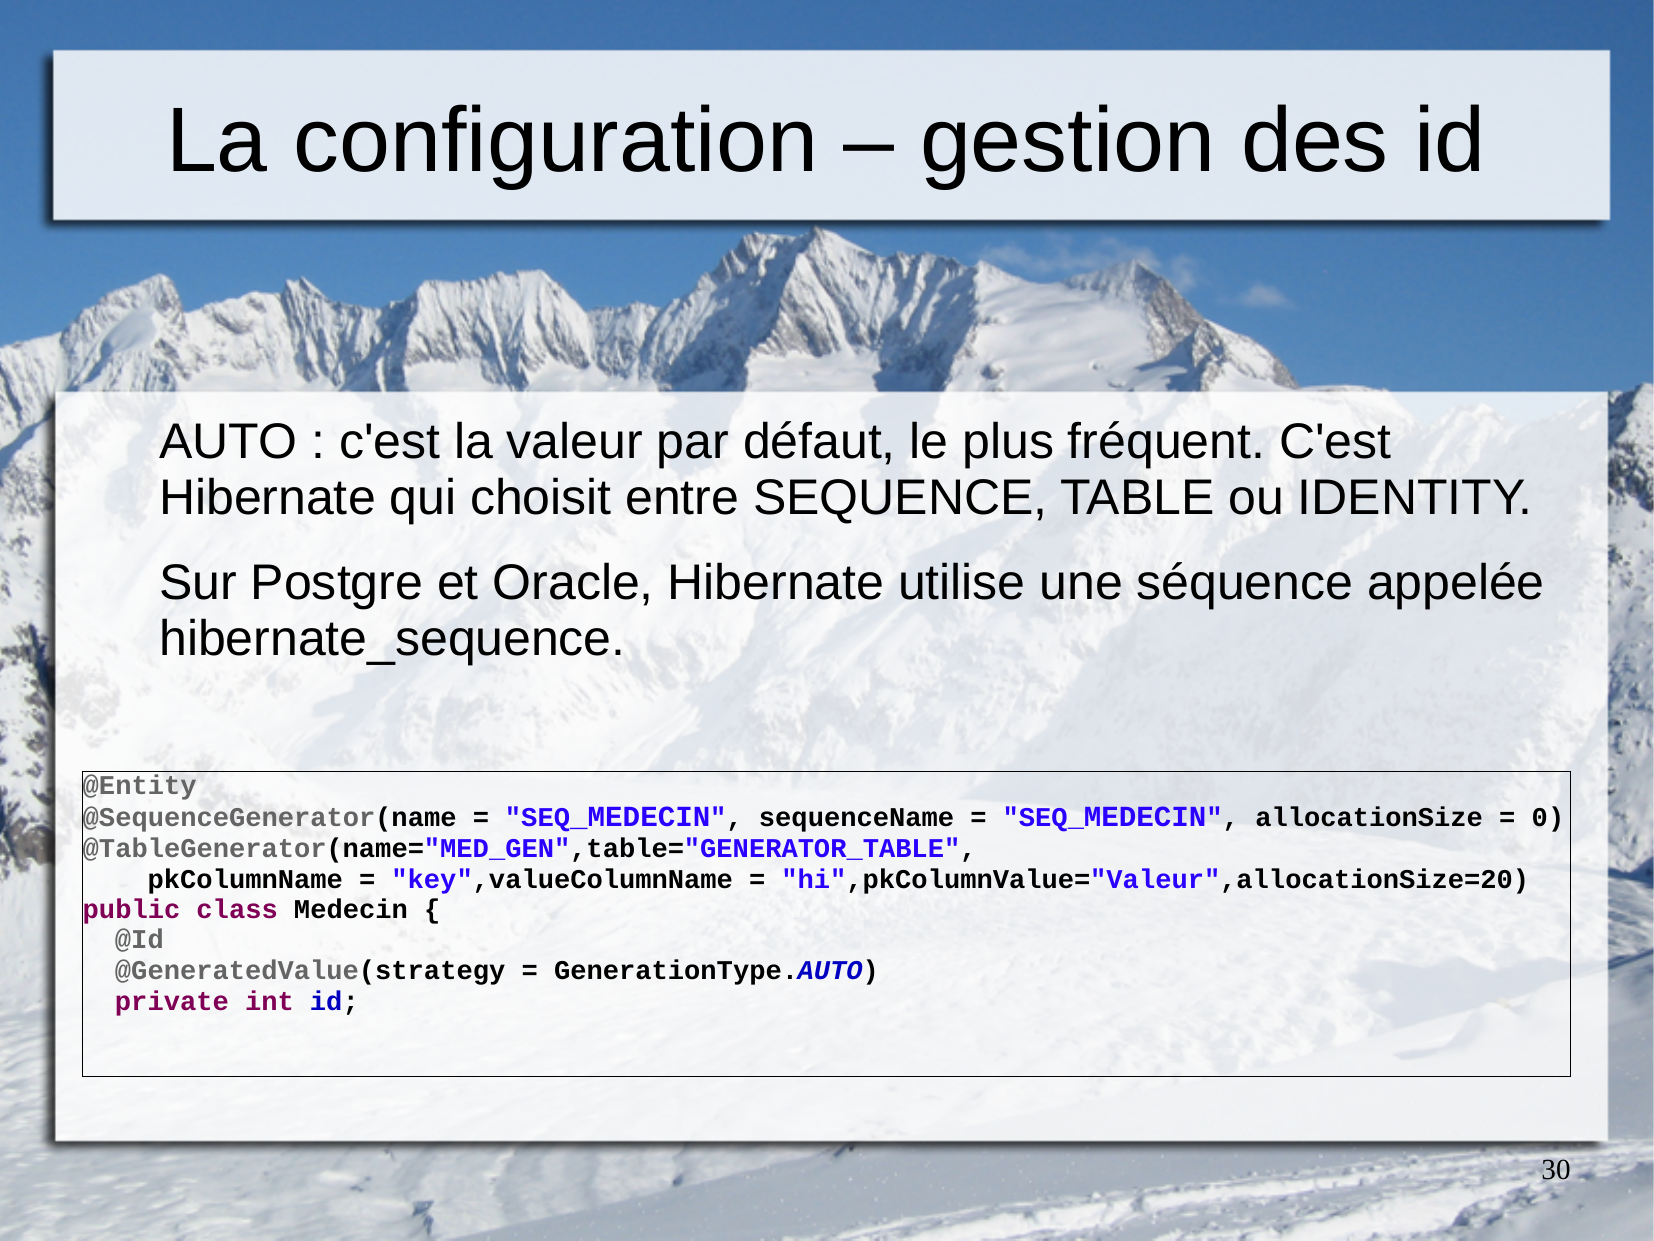

# La configuration – gestion des id
AUTO : c'est la valeur par défaut, le plus fréquent. C'est Hibernate qui choisit entre SEQUENCE, TABLE ou IDENTITY.
Sur Postgre et Oracle, Hibernate utilise une séquence appelée hibernate_sequence.
@Entity
@SequenceGenerator(name = "SEQ_MEDECIN", sequenceName = "SEQ_MEDECIN", allocationSize = 0)
@TableGenerator(name="MED_GEN",table="GENERATOR_TABLE",
 pkColumnName = "key",valueColumnName = "hi",pkColumnValue="Valeur",allocationSize=20)
public class Medecin {
 @Id
 @GeneratedValue(strategy = GenerationType.AUTO)
 private int id;
30